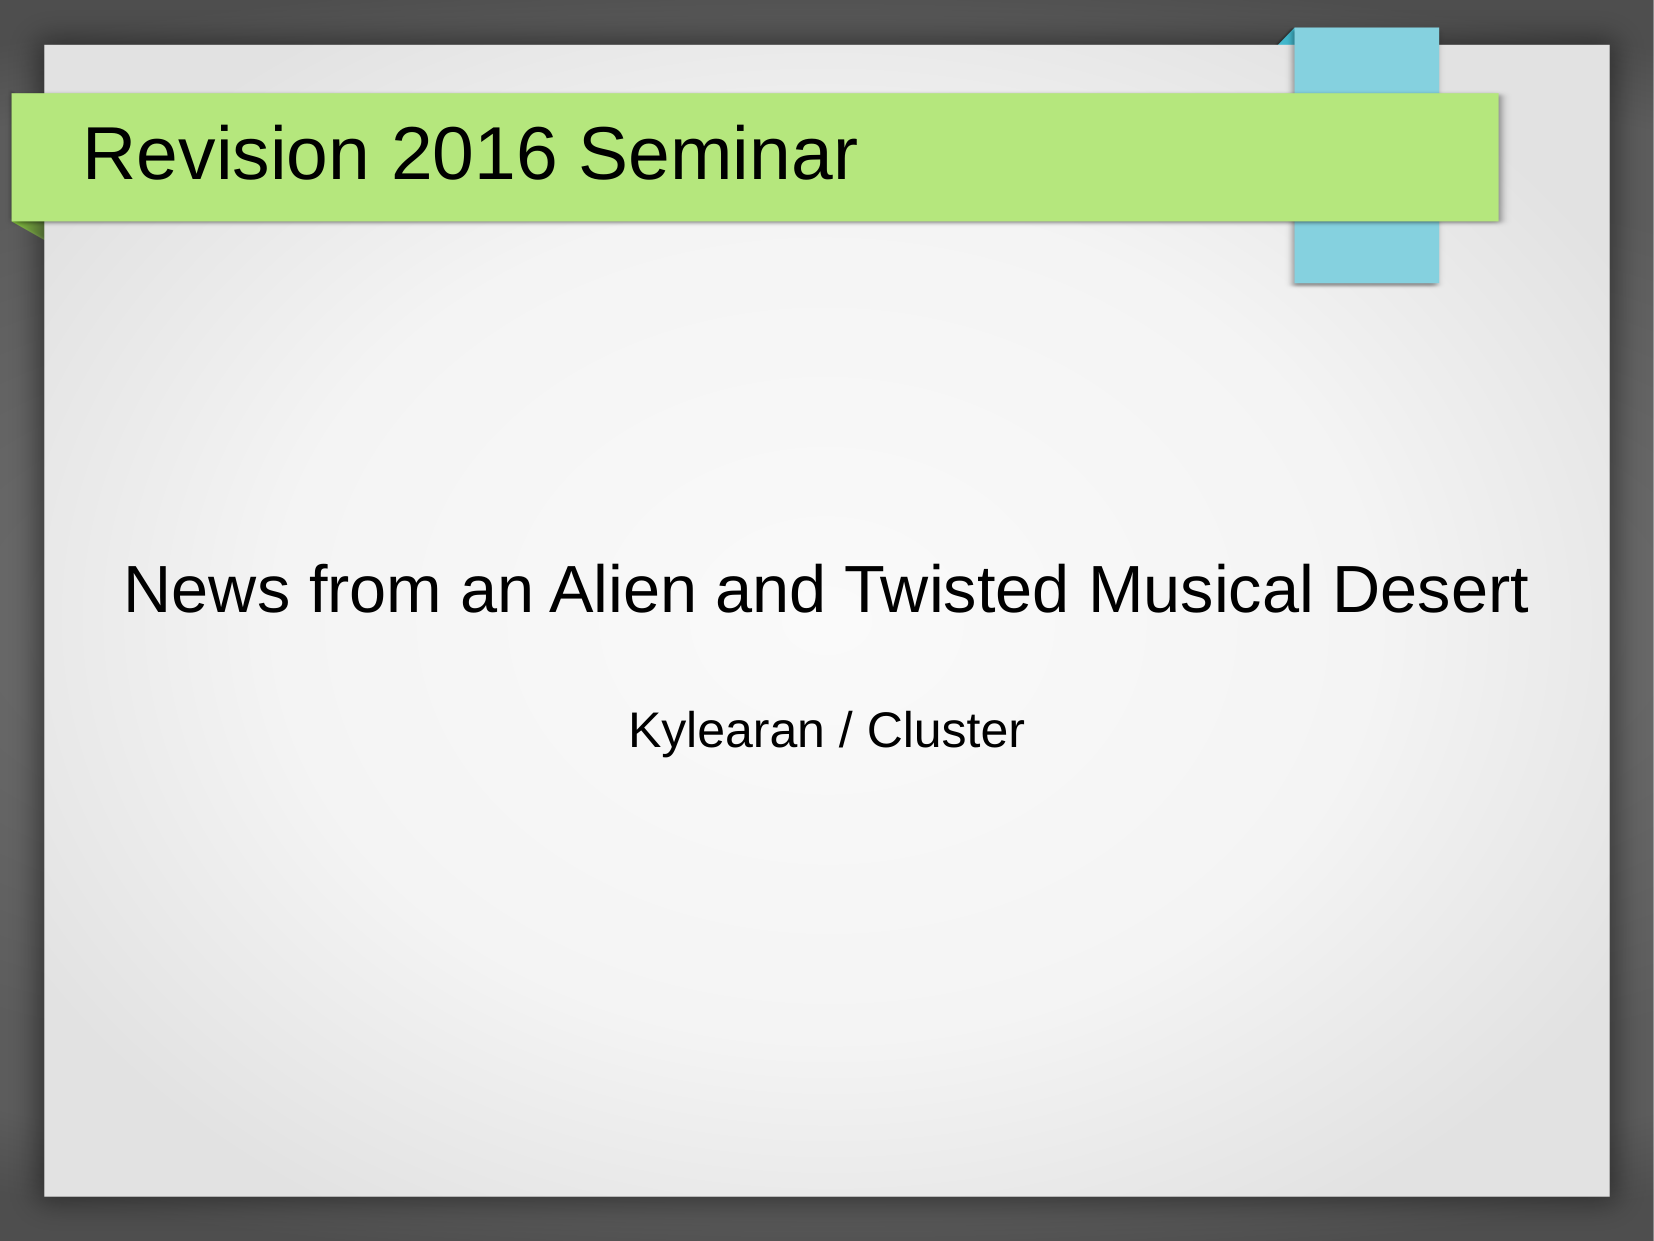

# Revision 2016 Seminar
News from an Alien and Twisted Musical Desert
Kylearan / Cluster